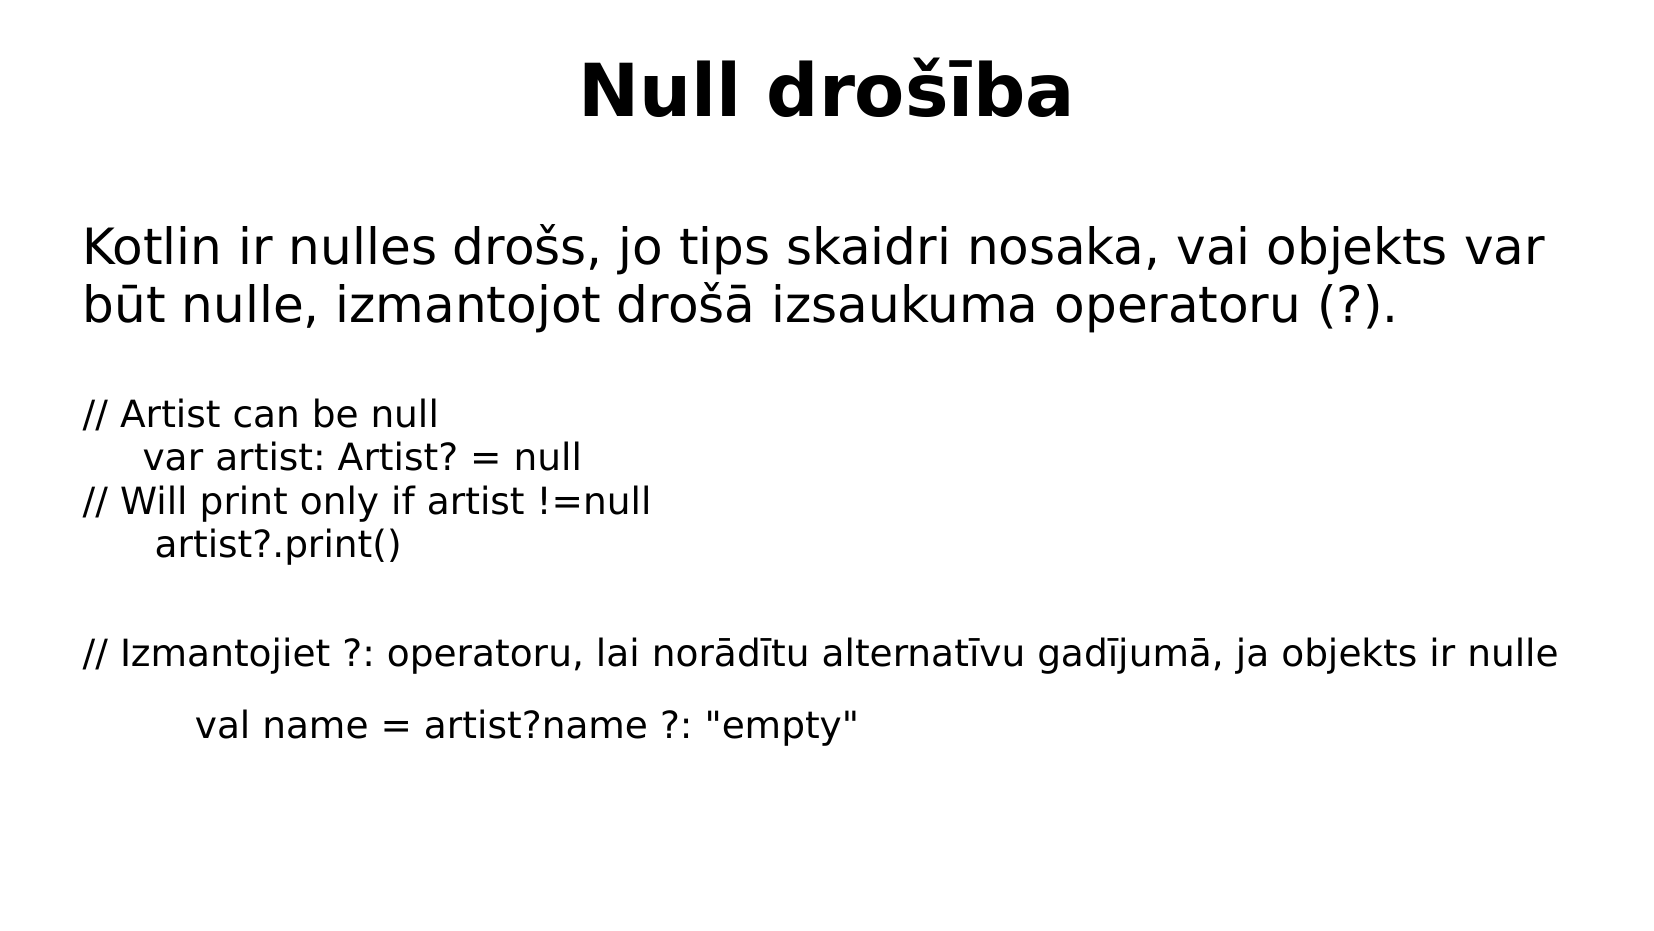

# Null drošība
Kotlin ir nulles drošs, jo tips skaidri nosaka, vai objekts var būt nulle, izmantojot drošā izsaukuma operatoru (?).
// Artist can be null
 var artist: Artist? = null
// Will print only if artist !=null
 artist?.print()
// Izmantojiet ?: operatoru, lai norādītu alternatīvu gadījumā, ja objekts ir nulle
 val name = artist?name ?: "empty"